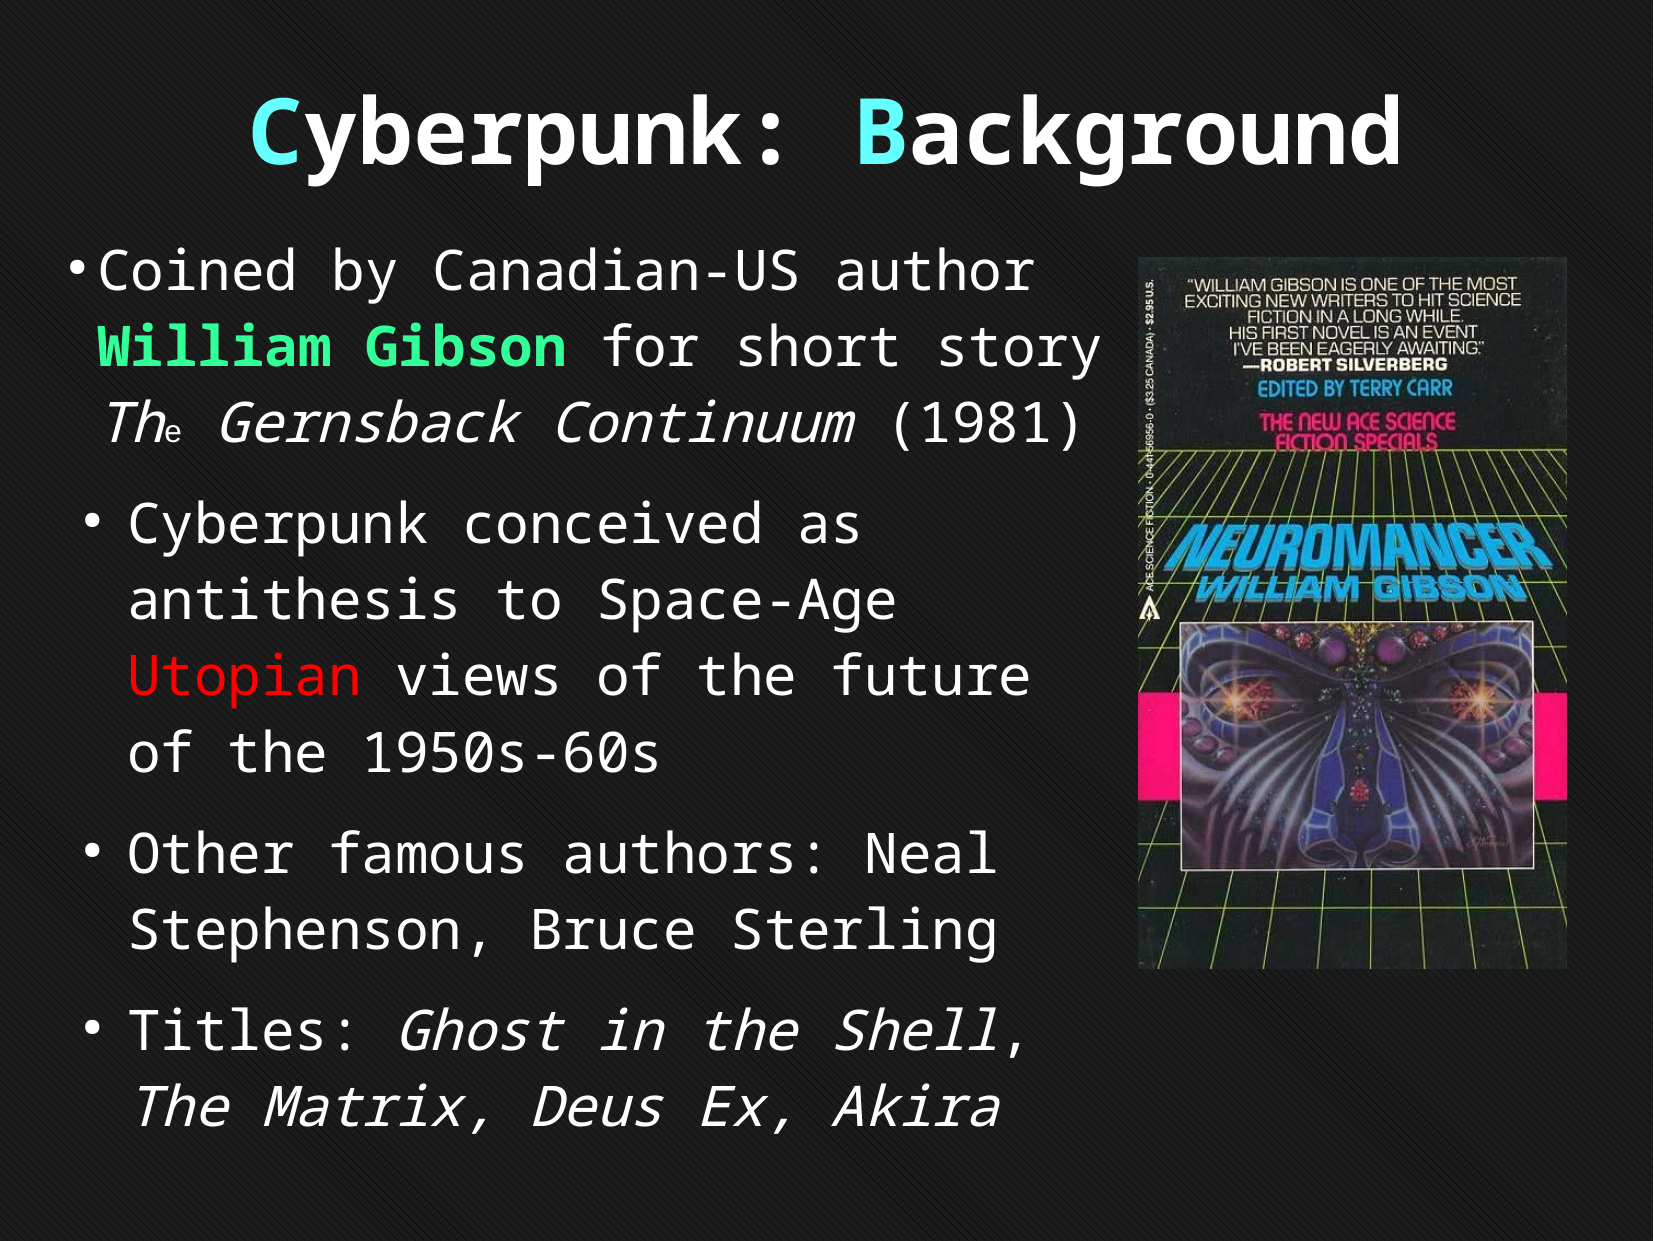

# Cyberpunk: Background
Coined by Canadian-US author William Gibson for short story The Gernsback Continuum (1981)
Cyberpunk conceived as antithesis to Space-Age Utopian views of the future of the 1950s-60s
Other famous authors: Neal Stephenson, Bruce Sterling
Titles: Ghost in the Shell, The Matrix, Deus Ex, Akira